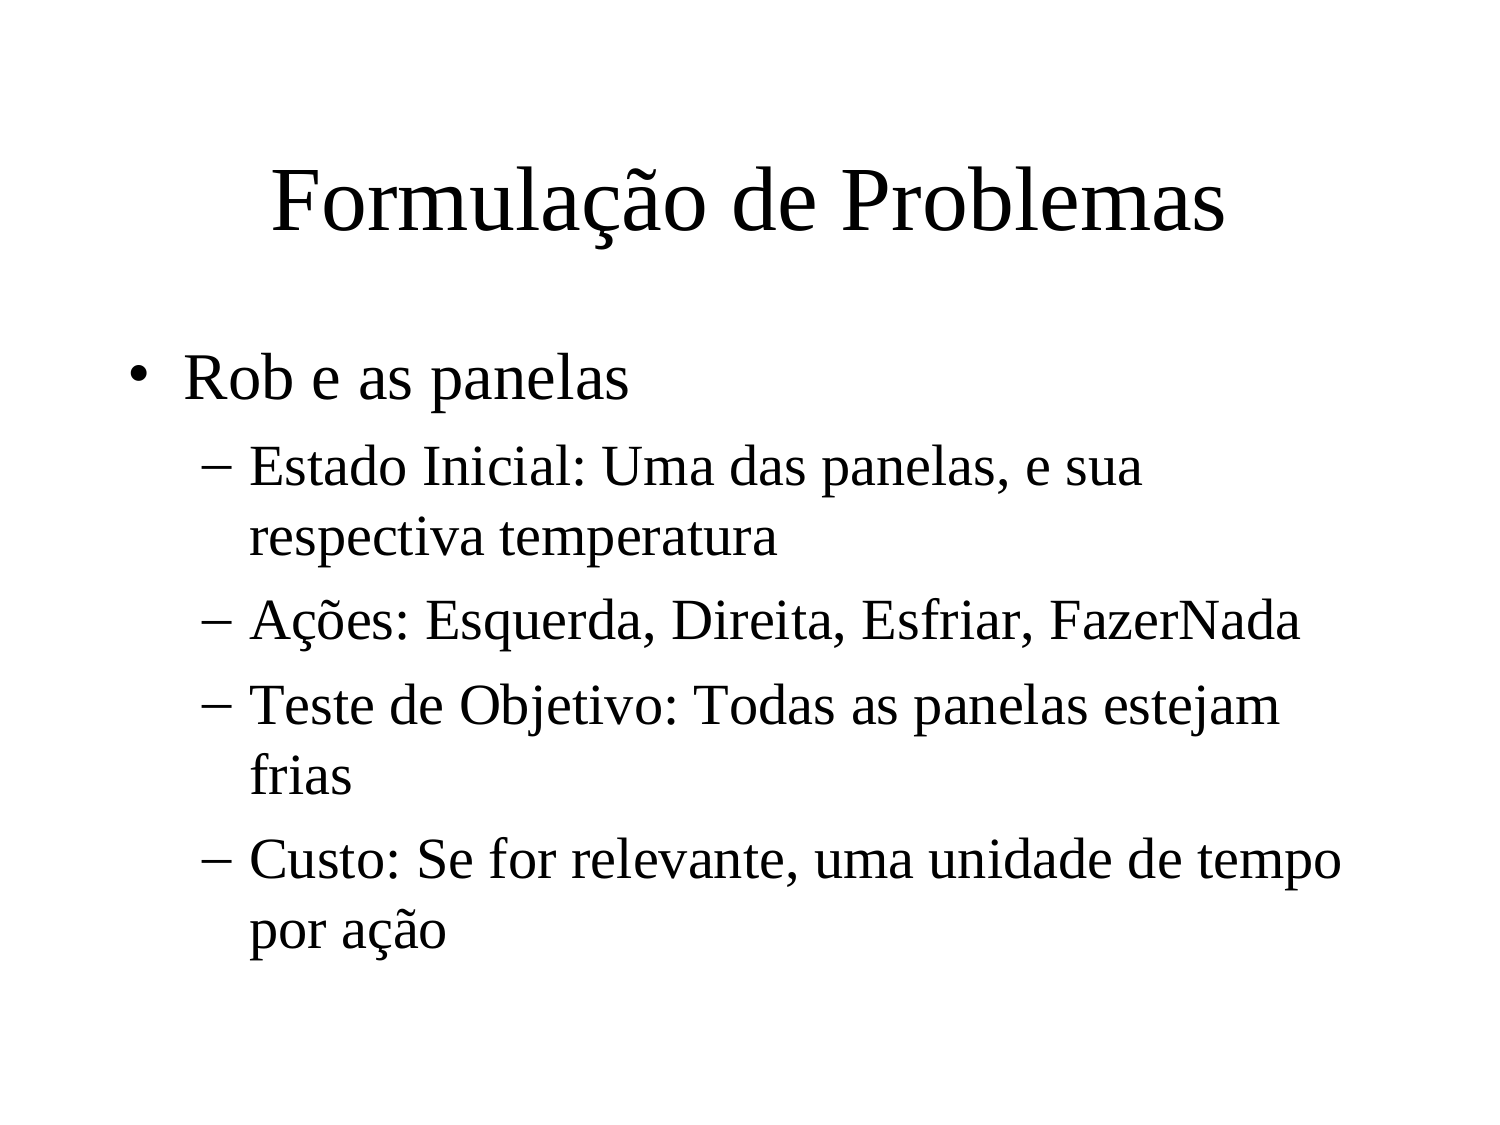

Formulação de Problemas
# Rob e as panelas
Estado Inicial: Uma das panelas, e sua respectiva temperatura
Ações: Esquerda, Direita, Esfriar, FazerNada
Teste de Objetivo: Todas as panelas estejam frias
Custo: Se for relevante, uma unidade de tempo por ação